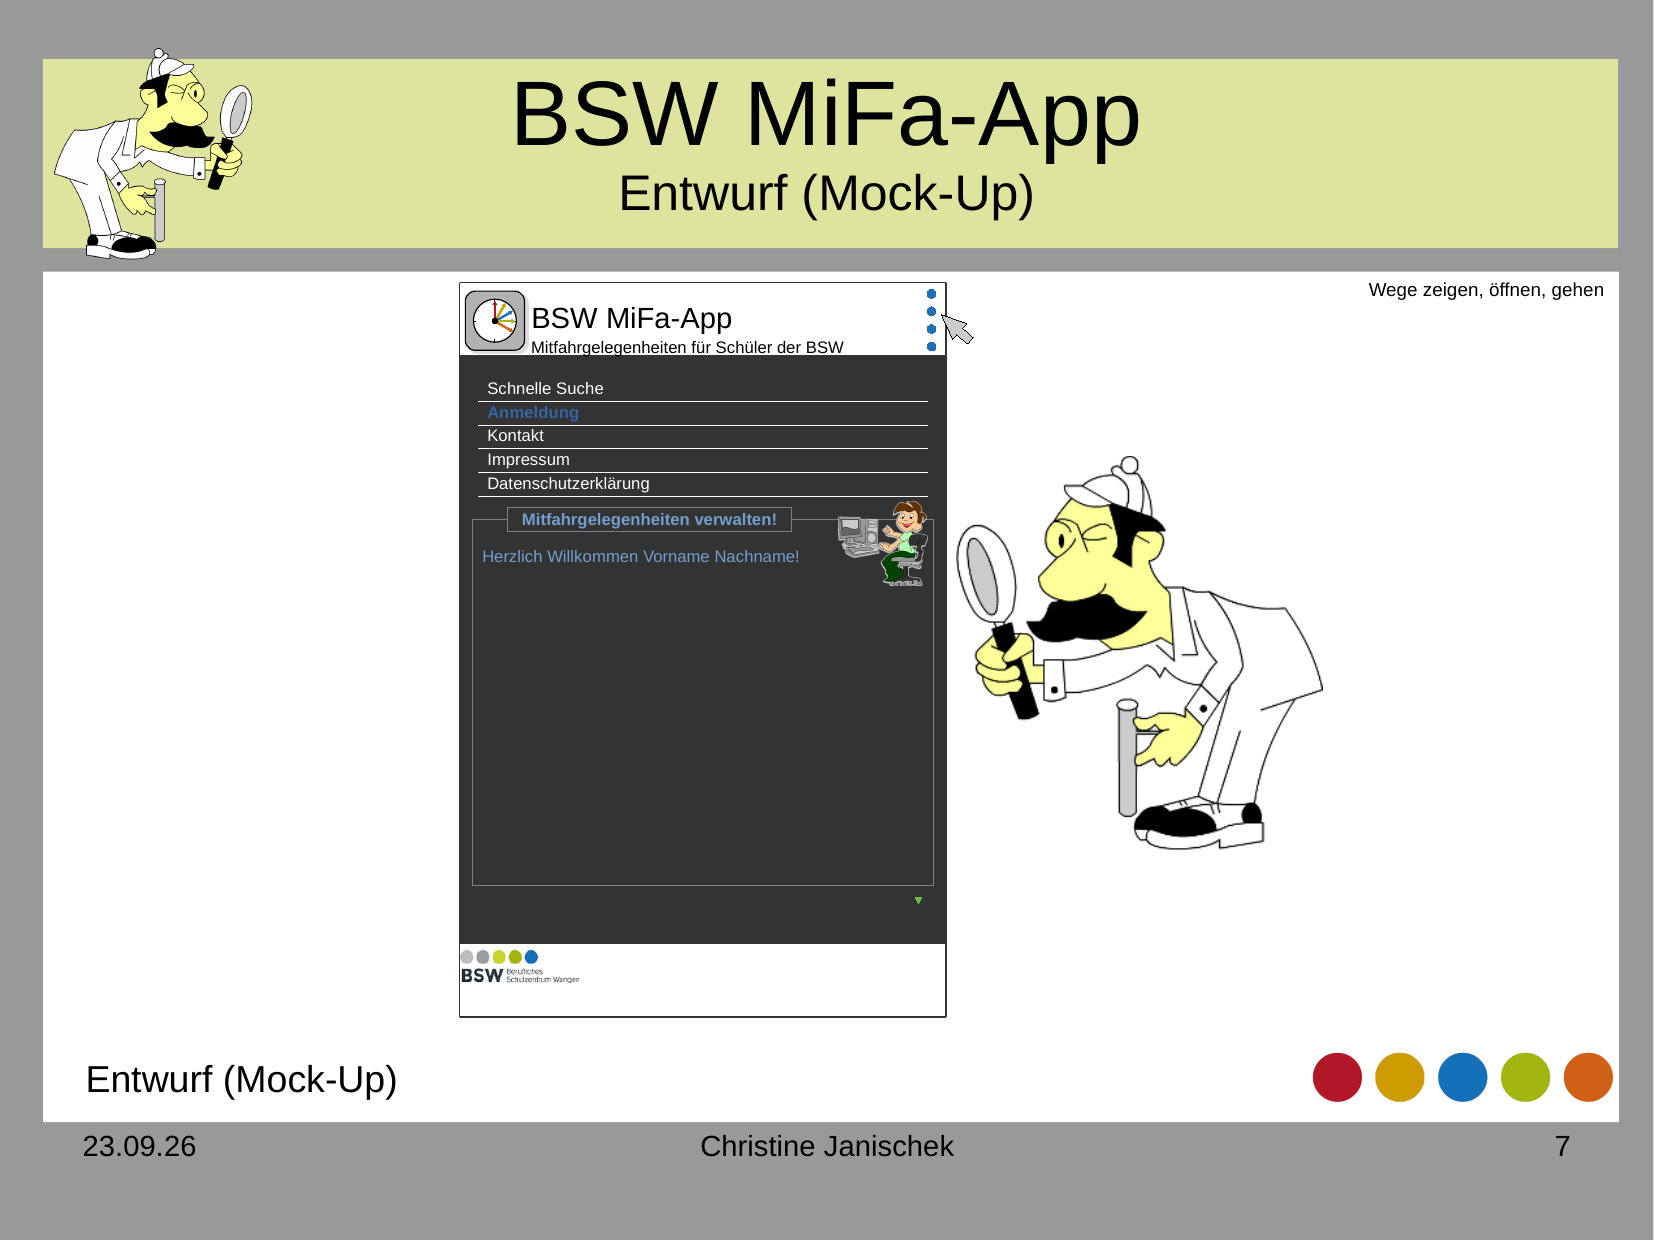

# BSW MiFa-App Entwurf (Mock-Up)
BSW MiFa-App
Mitfahrgelegenheiten für Schüler der BSW
Schnelle Suche
Anmeldung
Kontakt
Impressum
Datenschutzerklärung
Mitfahrgelegenheiten verwalten!
Herzlich Willkommen Vorname Nachname!
Entwurf (Mock-Up)
Christine Janischek
7